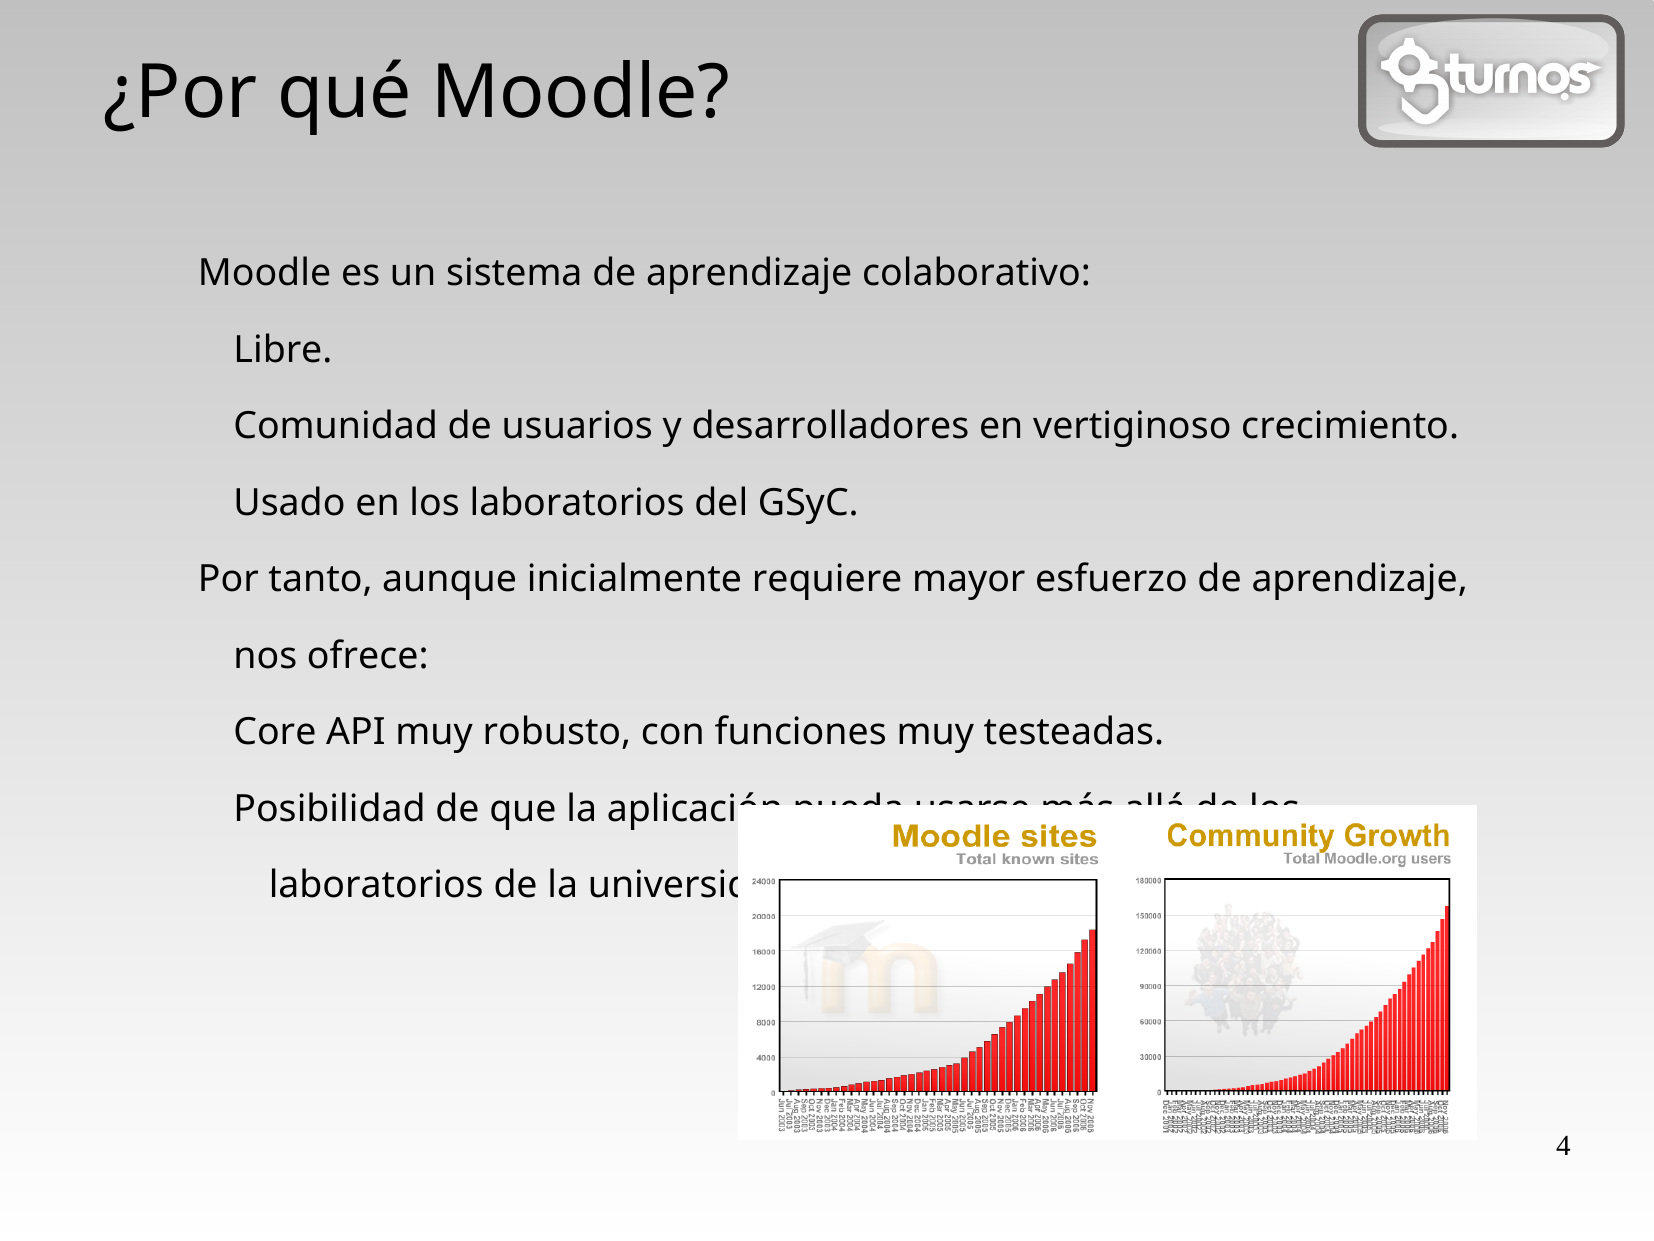

¿Por qué Moodle?
Moodle es un sistema de aprendizaje colaborativo:
Libre.
Comunidad de usuarios y desarrolladores en vertiginoso crecimiento.
Usado en los laboratorios del GSyC.
Por tanto, aunque inicialmente requiere mayor esfuerzo de aprendizaje, nos ofrece:
Core API muy robusto, con funciones muy testeadas.
Posibilidad de que la aplicación pueda usarse más allá de los laboratorios de la universidad.
4